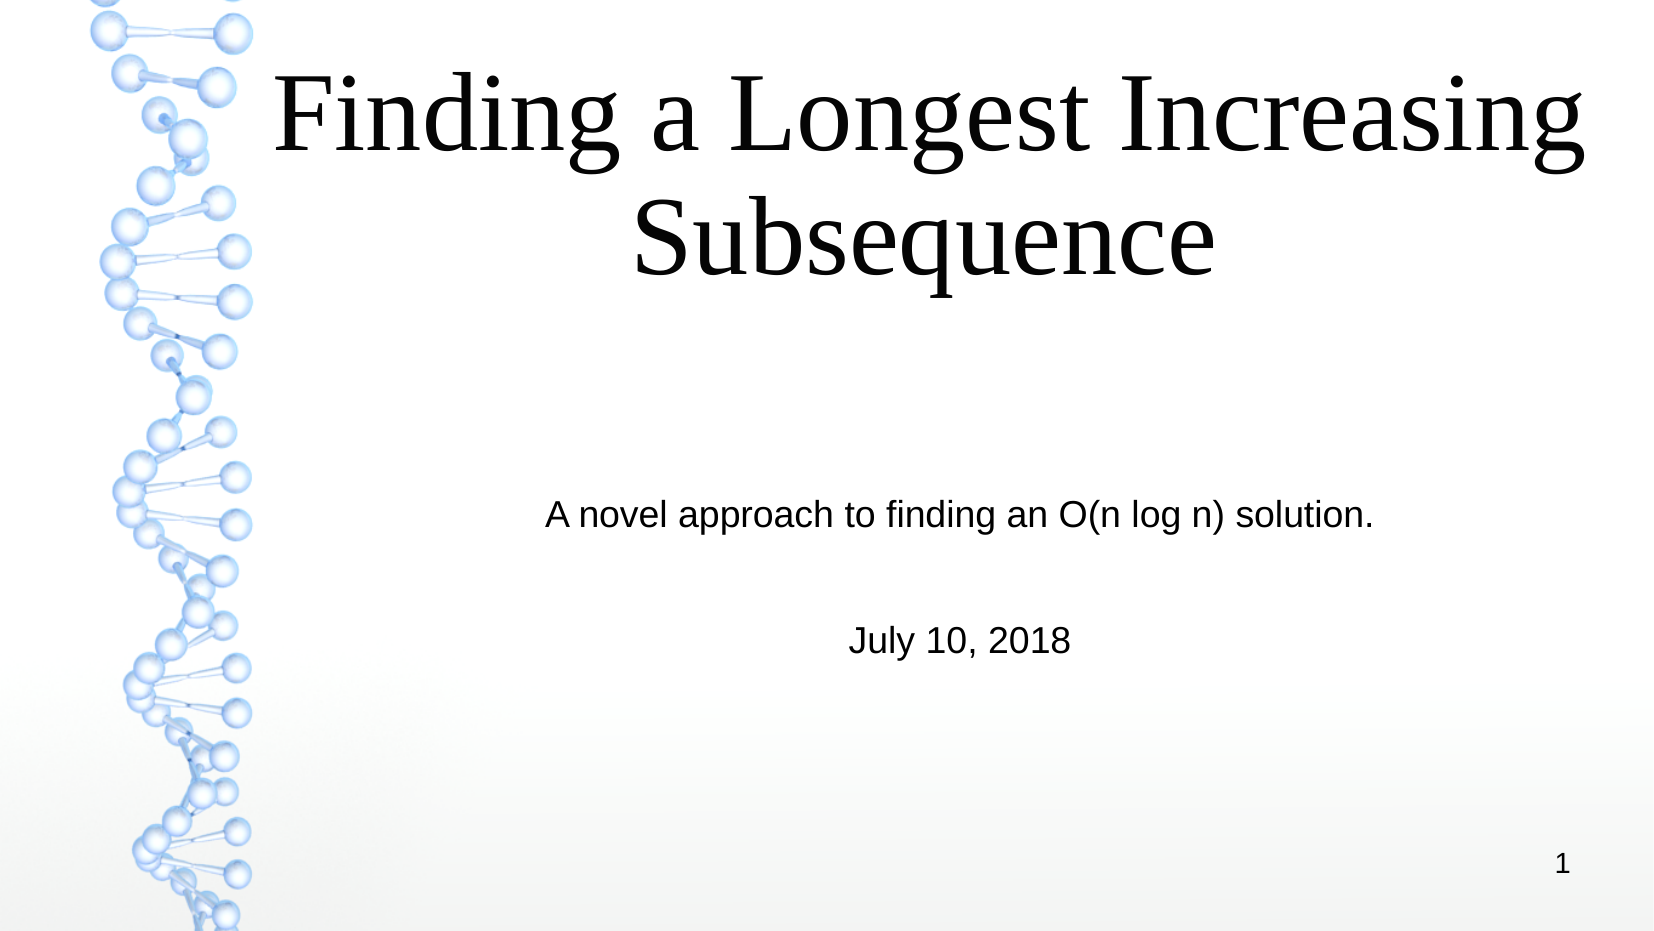

# Finding a Longest Increasing Subsequence
A novel approach to finding an O(n log n) solution.
July 10, 2018
1